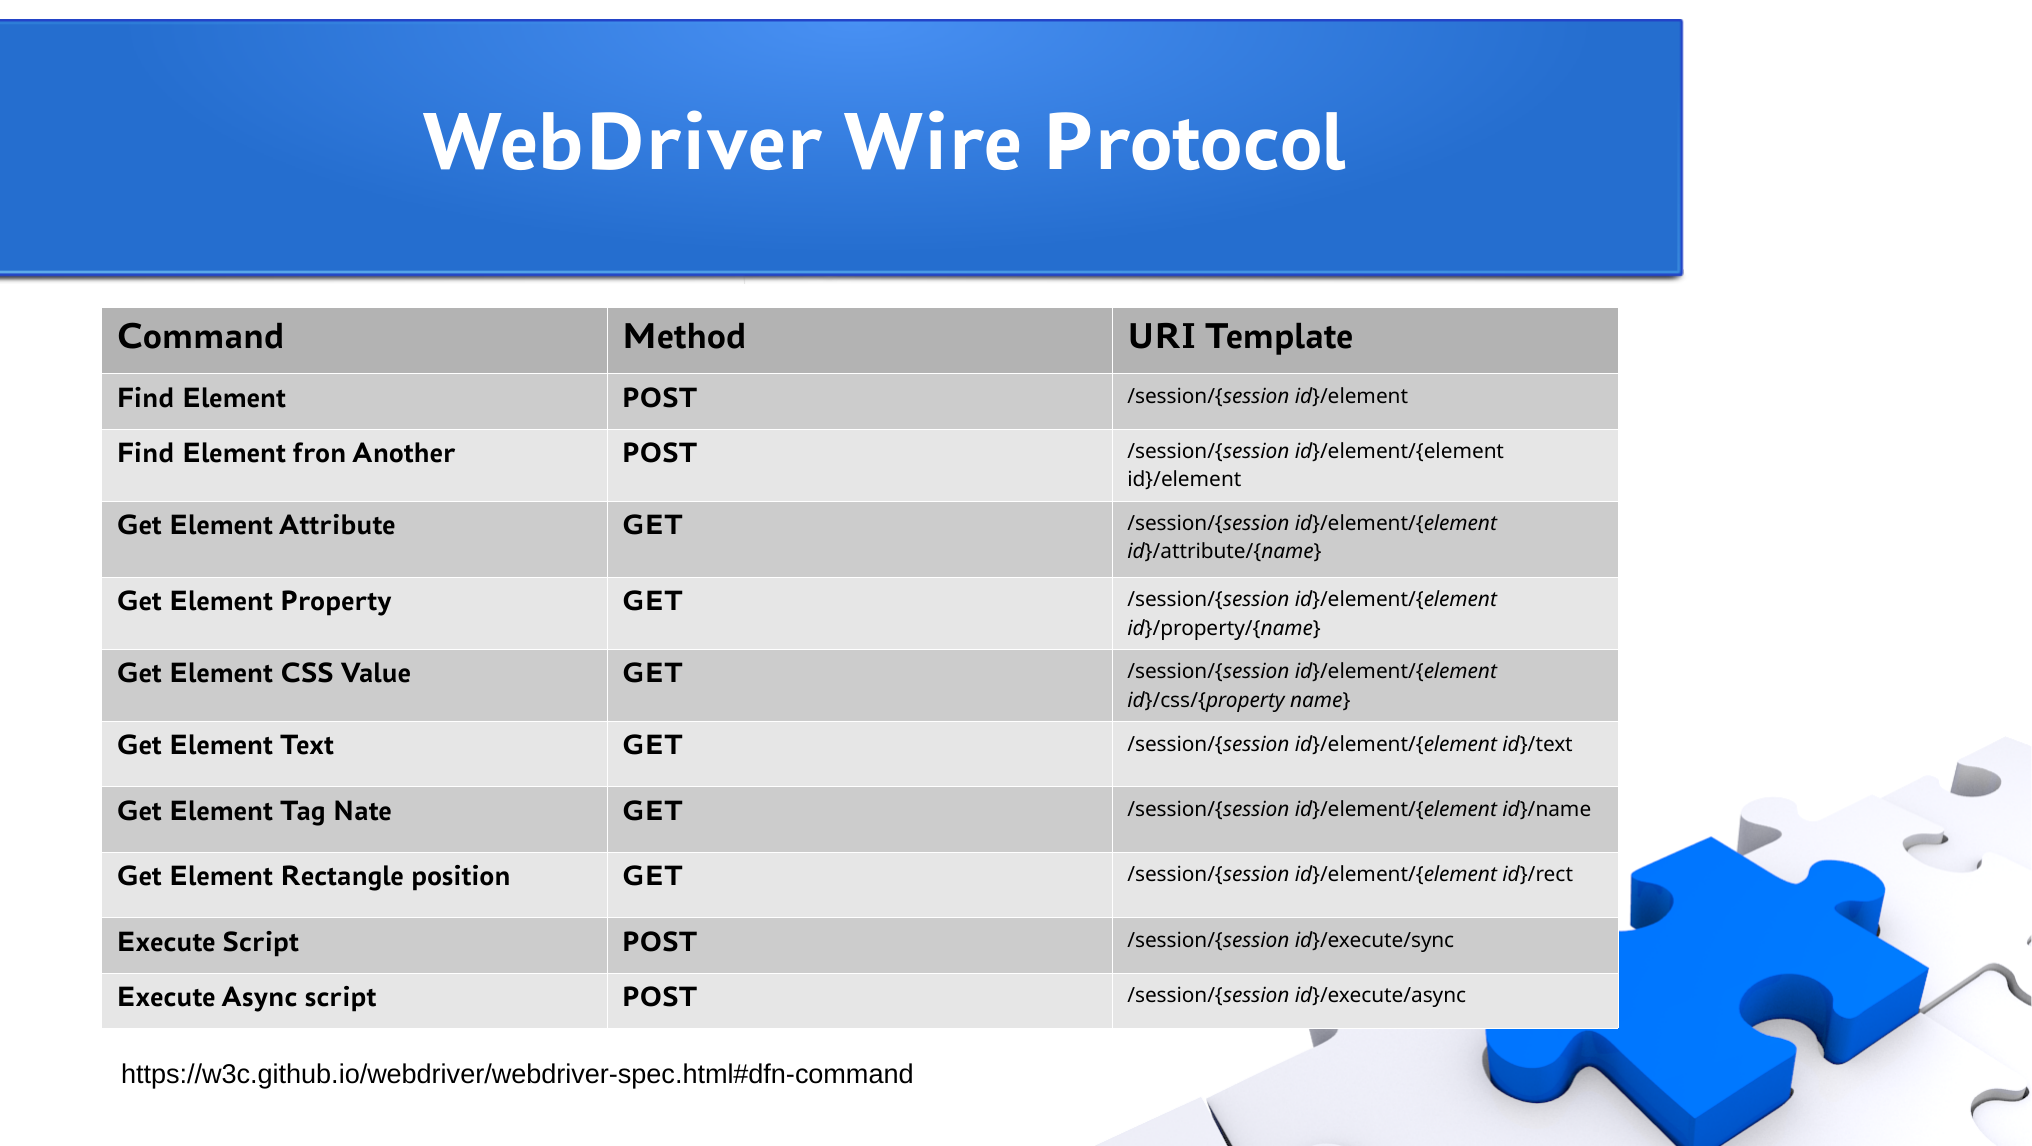

# WebDriver Wire Protocol
| Command | Method | URI Template |
| --- | --- | --- |
| Find Element | POST | /session/{session id}/element |
| Find Element fron Another | POST | /session/{session id}/element/{element id}/element |
| Get Element Attribute | GET | /session/{session id}/element/{element id}/attribute/{name} |
| Get Element Property | GET | /session/{session id}/element/{element id}/property/{name} |
| Get Element CSS Value | GET | /session/{session id}/element/{element id}/css/{property name} |
| Get Element Text | GET | /session/{session id}/element/{element id}/text |
| Get Element Tag Nate | GET | /session/{session id}/element/{element id}/name |
| Get Element Rectangle position | GET | /session/{session id}/element/{element id}/rect |
| Execute Script | POST | /session/{session id}/execute/sync |
| Execute Async script | POST | /session/{session id}/execute/async |
https://w3c.github.io/webdriver/webdriver-spec.html#dfn-command